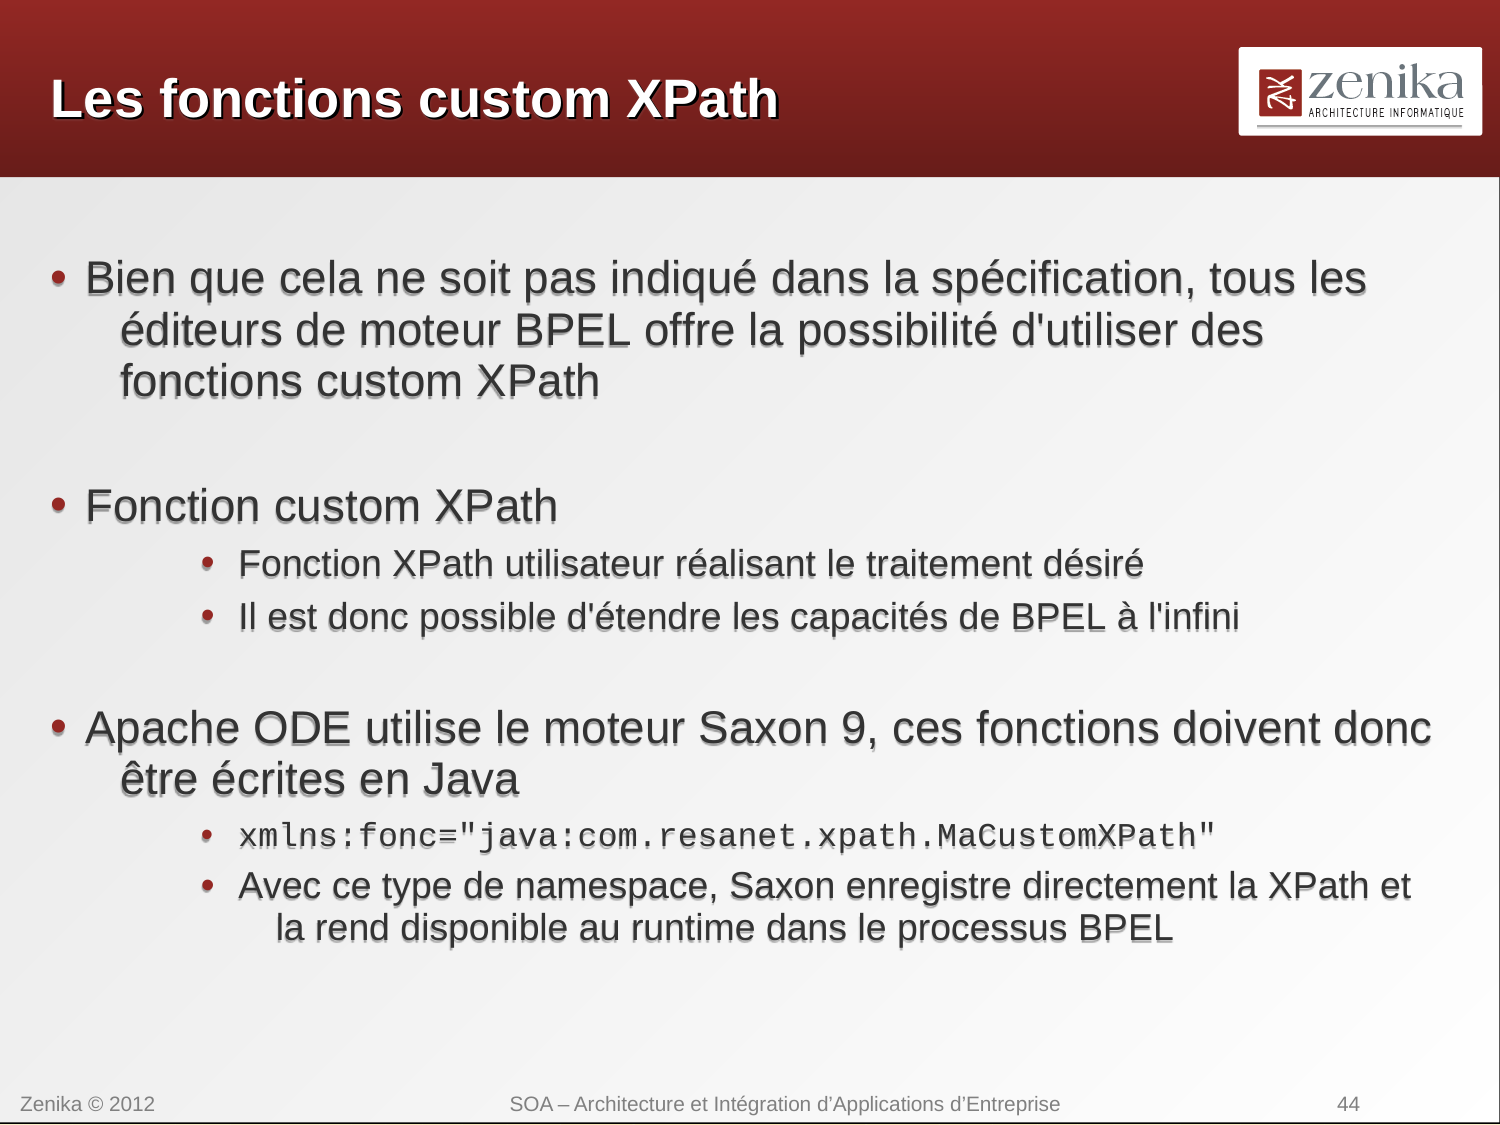

# Les fonctions custom XPath
Bien que cela ne soit pas indiqué dans la spécification, tous les éditeurs de moteur BPEL offre la possibilité d'utiliser des fonctions custom XPath
Fonction custom XPath
Fonction XPath utilisateur réalisant le traitement désiré
Il est donc possible d'étendre les capacités de BPEL à l'infini
Apache ODE utilise le moteur Saxon 9, ces fonctions doivent donc être écrites en Java
xmlns:fonc="java:com.resanet.xpath.MaCustomXPath"
Avec ce type de namespace, Saxon enregistre directement la XPath et la rend disponible au runtime dans le processus BPEL